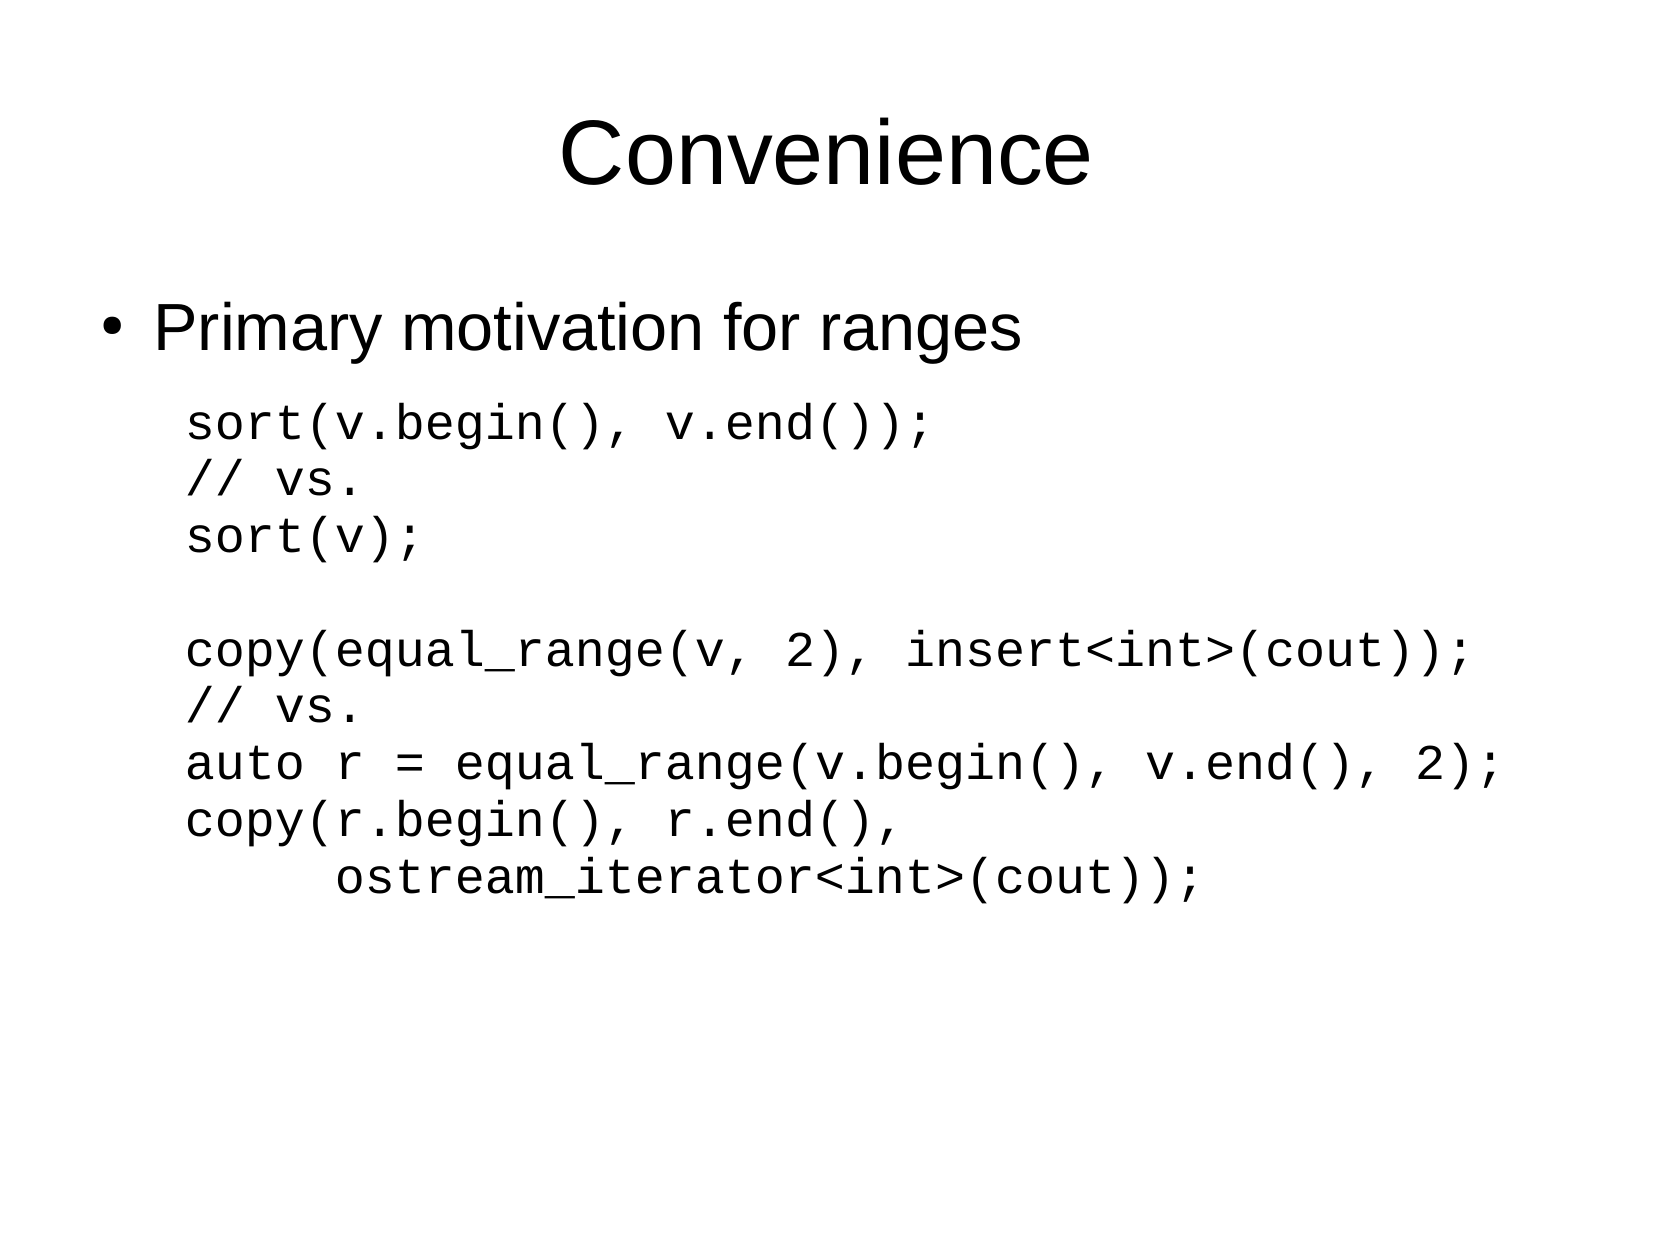

# Convenience
Primary motivation for ranges
sort(v.begin(), v.end());
// vs.
sort(v);
copy(equal_range(v, 2), insert<int>(cout));
// vs.
auto r = equal_range(v.begin(), v.end(), 2);
copy(r.begin(), r.end(),
 ostream_iterator<int>(cout));